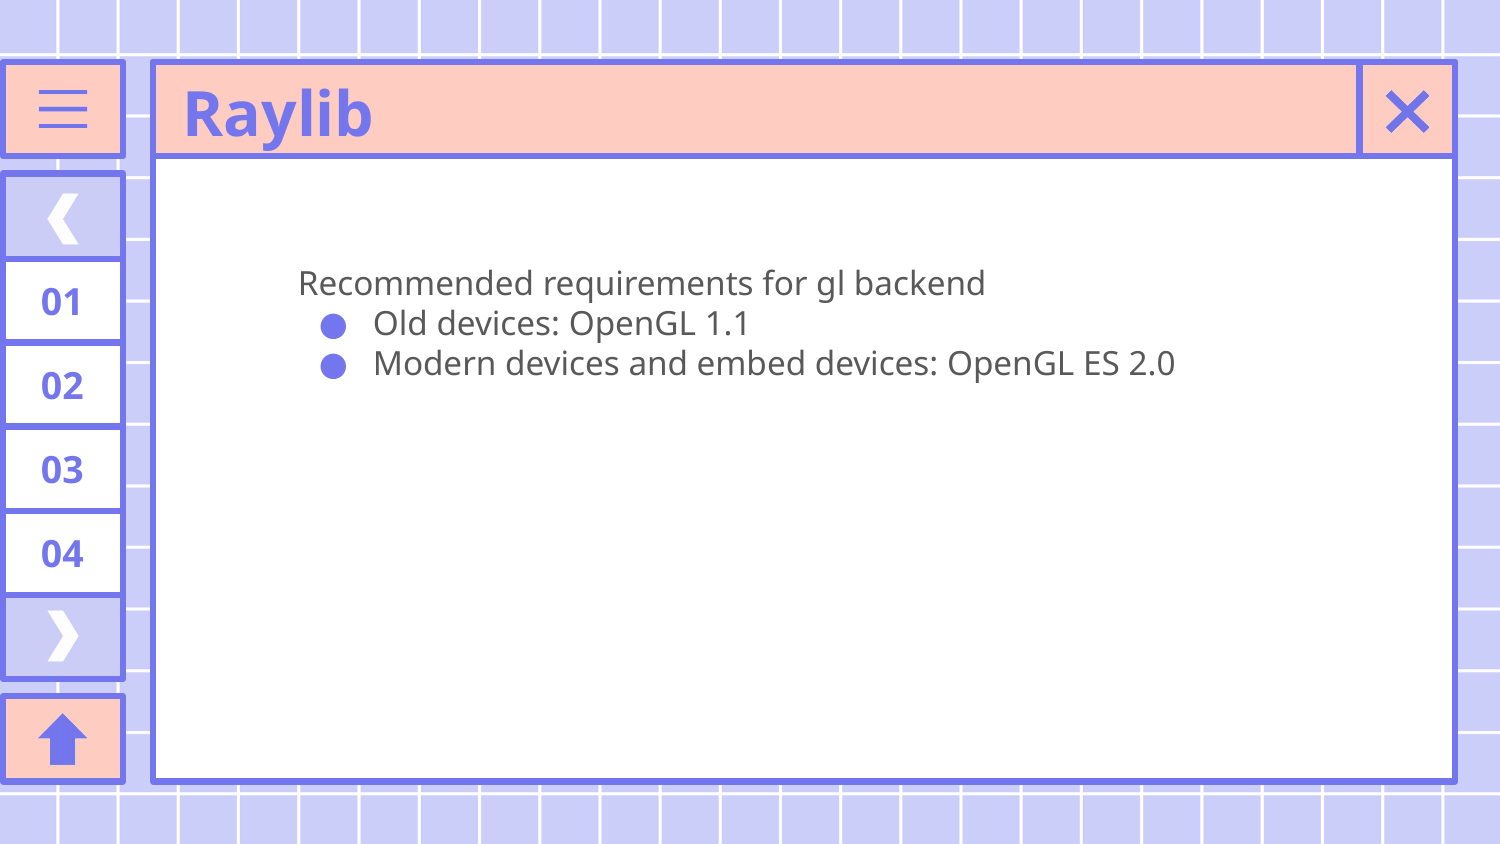

# Raylib
Recommended requirements for gl backend
Old devices: OpenGL 1.1
Modern devices and embed devices: OpenGL ES 2.0
01
02
03
04